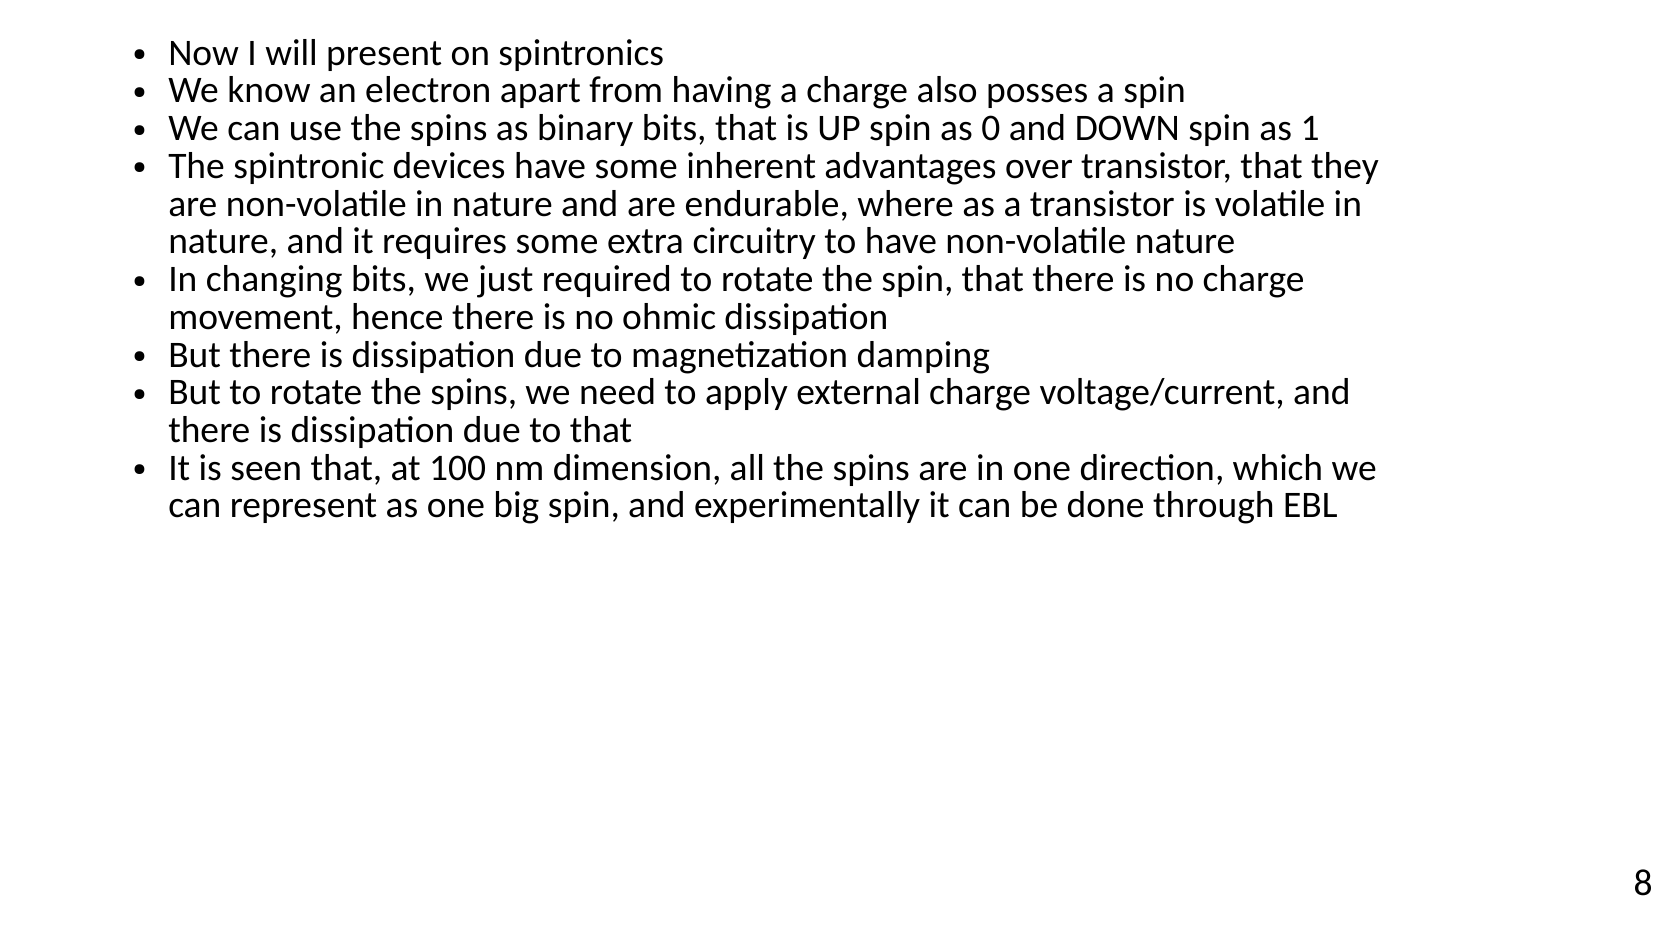

Now I will present on spintronics
We know an electron apart from having a charge also posses a spin
We can use the spins as binary bits, that is UP spin as 0 and DOWN spin as 1
The spintronic devices have some inherent advantages over transistor, that they are non-volatile in nature and are endurable, where as a transistor is volatile in nature, and it requires some extra circuitry to have non-volatile nature
In changing bits, we just required to rotate the spin, that there is no charge movement, hence there is no ohmic dissipation
But there is dissipation due to magnetization damping
But to rotate the spins, we need to apply external charge voltage/current, and there is dissipation due to that
It is seen that, at 100 nm dimension, all the spins are in one direction, which we can represent as one big spin, and experimentally it can be done through EBL